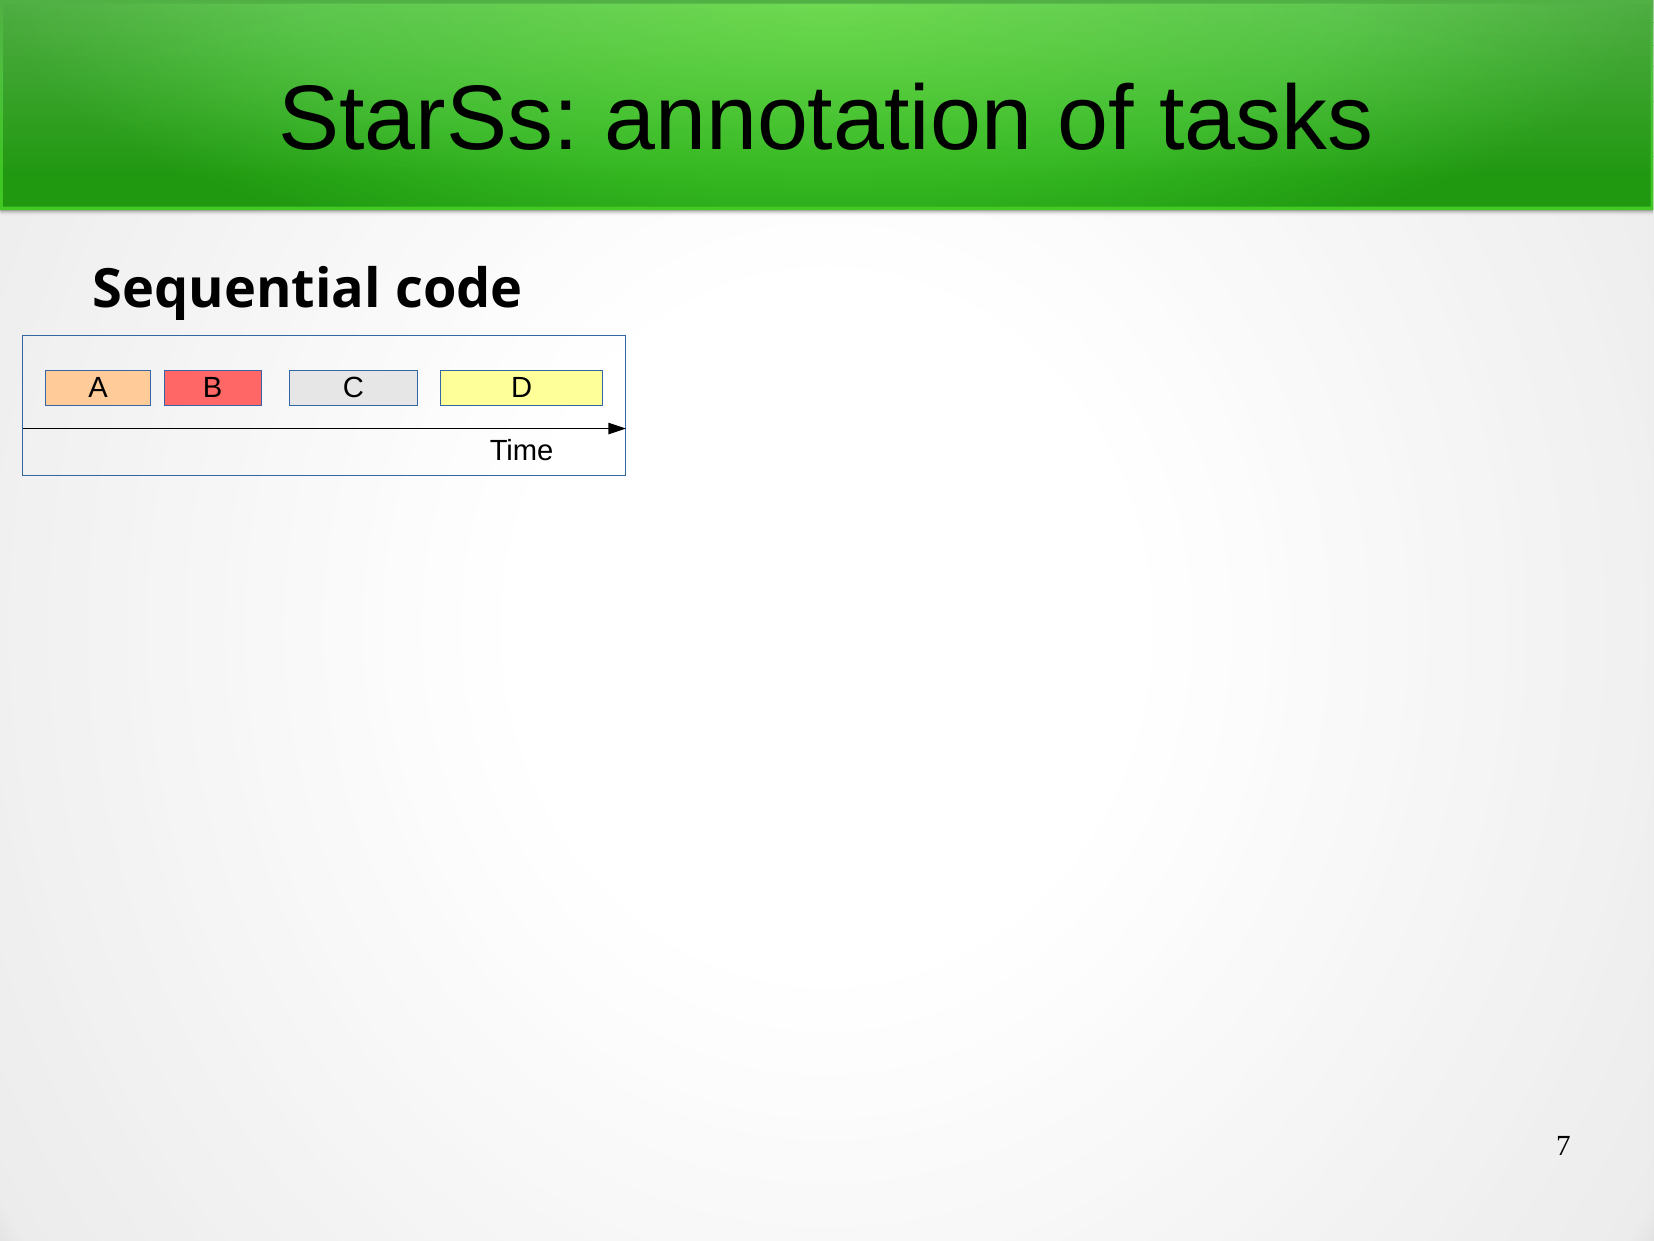

# StarSs: annotation of tasks
Sequential code
A
B
C
D
Time
7